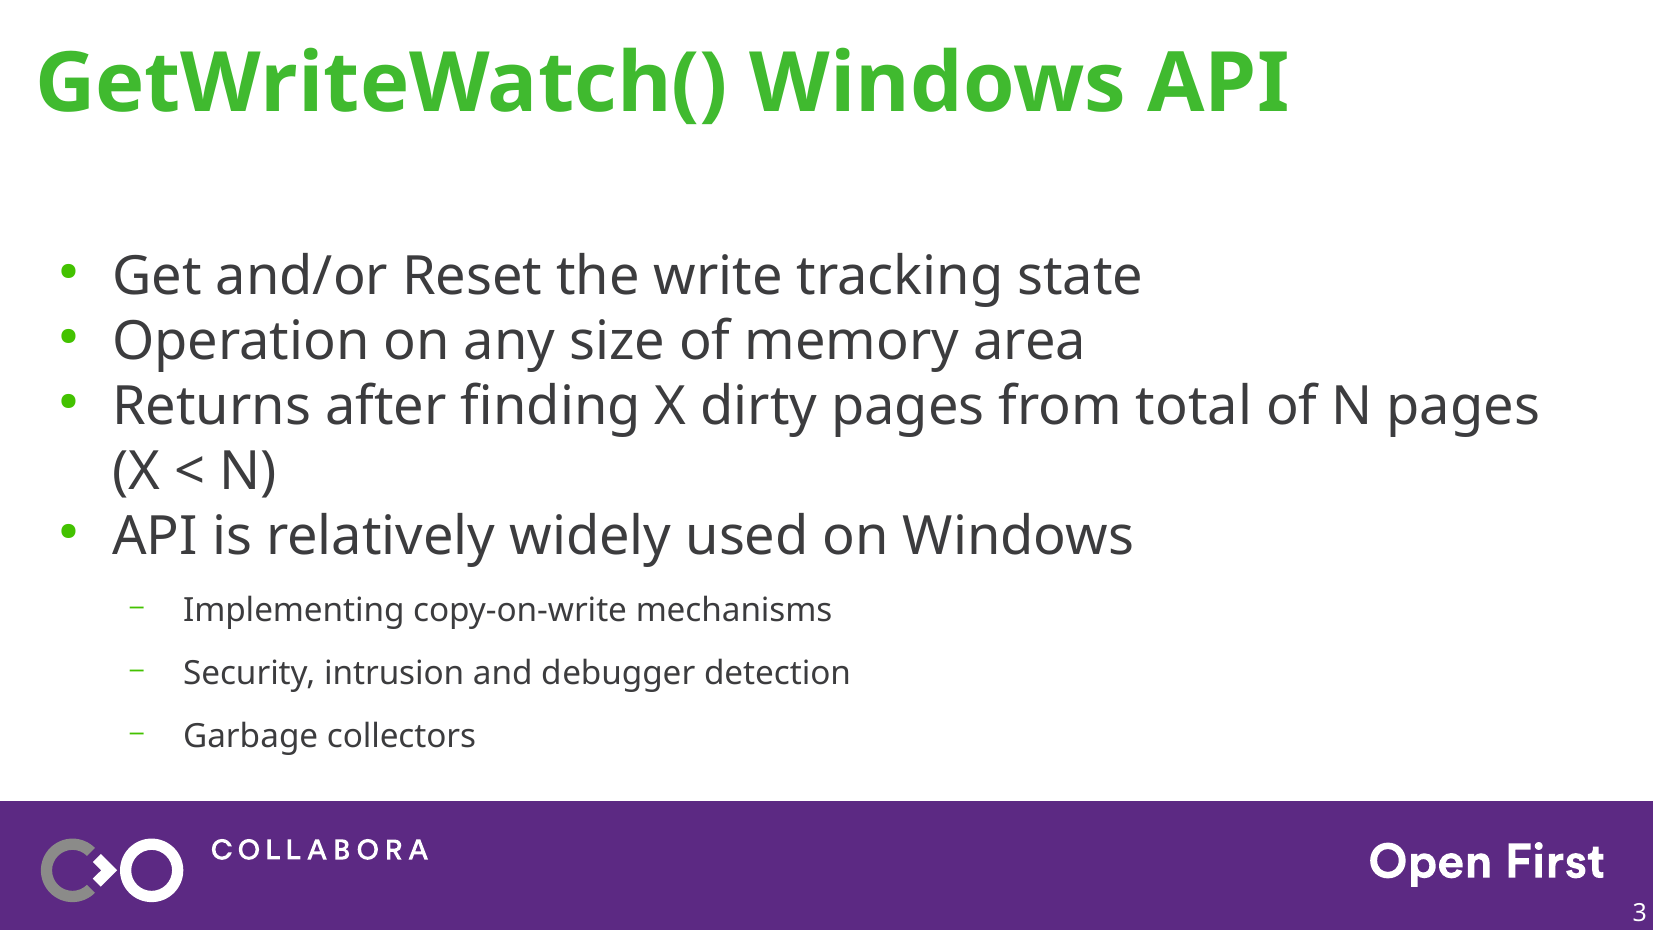

# GetWriteWatch() Windows API
Get and/or Reset the write tracking state
Operation on any size of memory area
Returns after finding X dirty pages from total of N pages (X < N)
API is relatively widely used on Windows
Implementing copy-on-write mechanisms
Security, intrusion and debugger detection
Garbage collectors